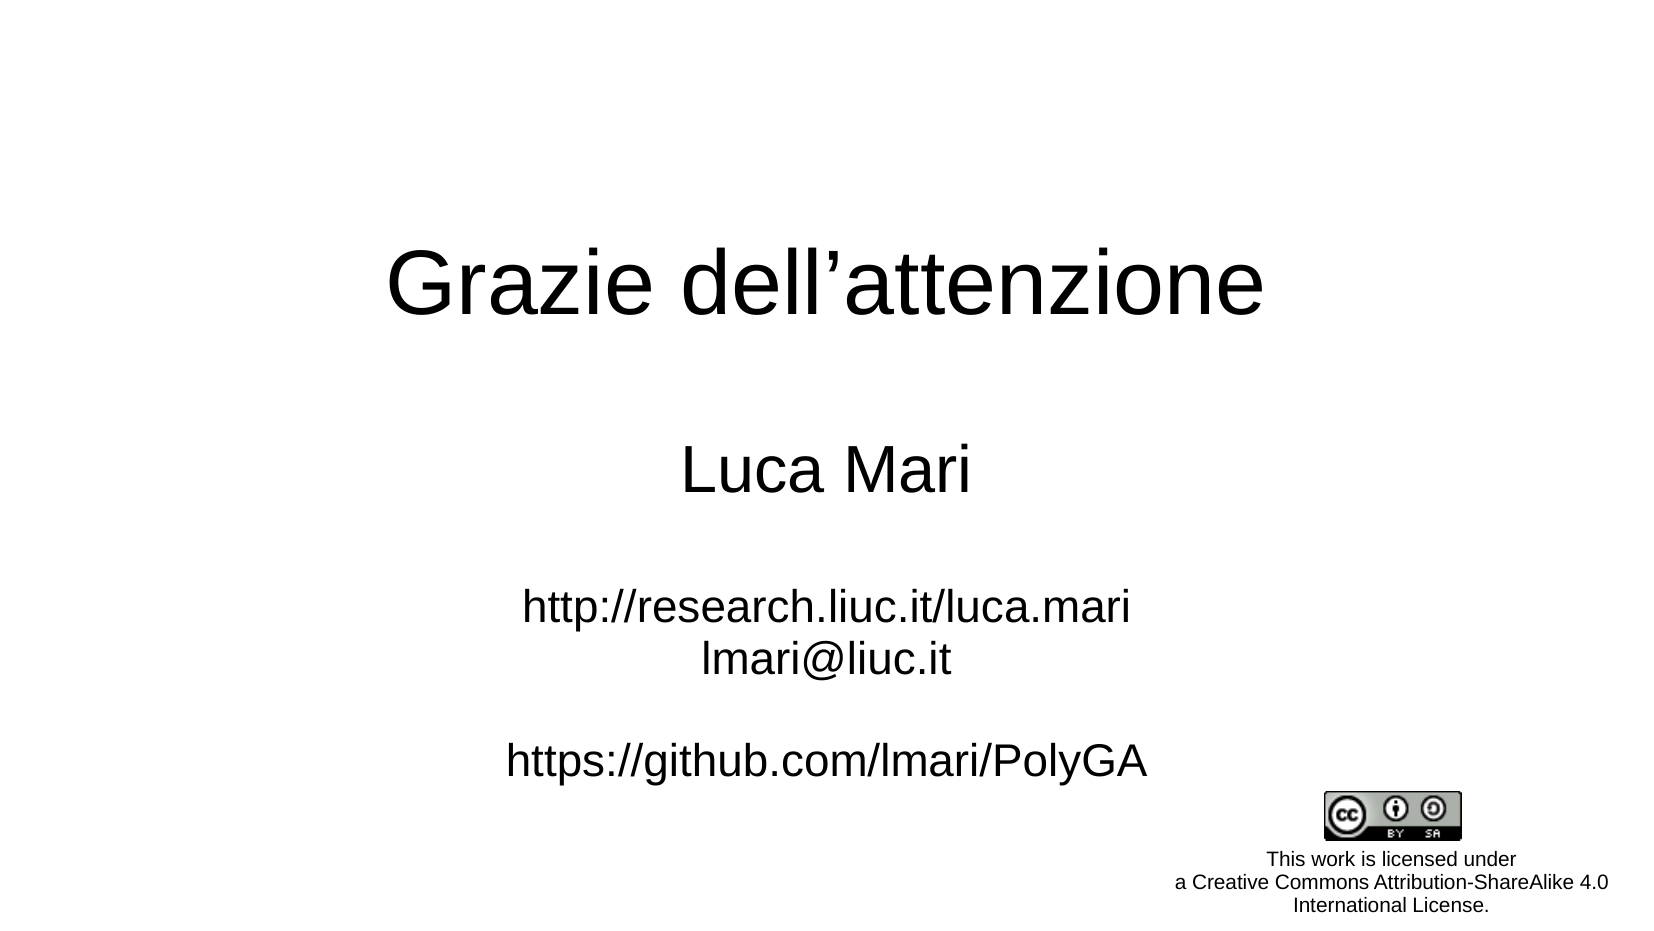

# Grazie dell’attenzione
Luca Mari
http://research.liuc.it/luca.mari
lmari@liuc.it
https://github.com/lmari/PolyGA
This work is licensed under
a Creative Commons Attribution-ShareAlike 4.0
International License.